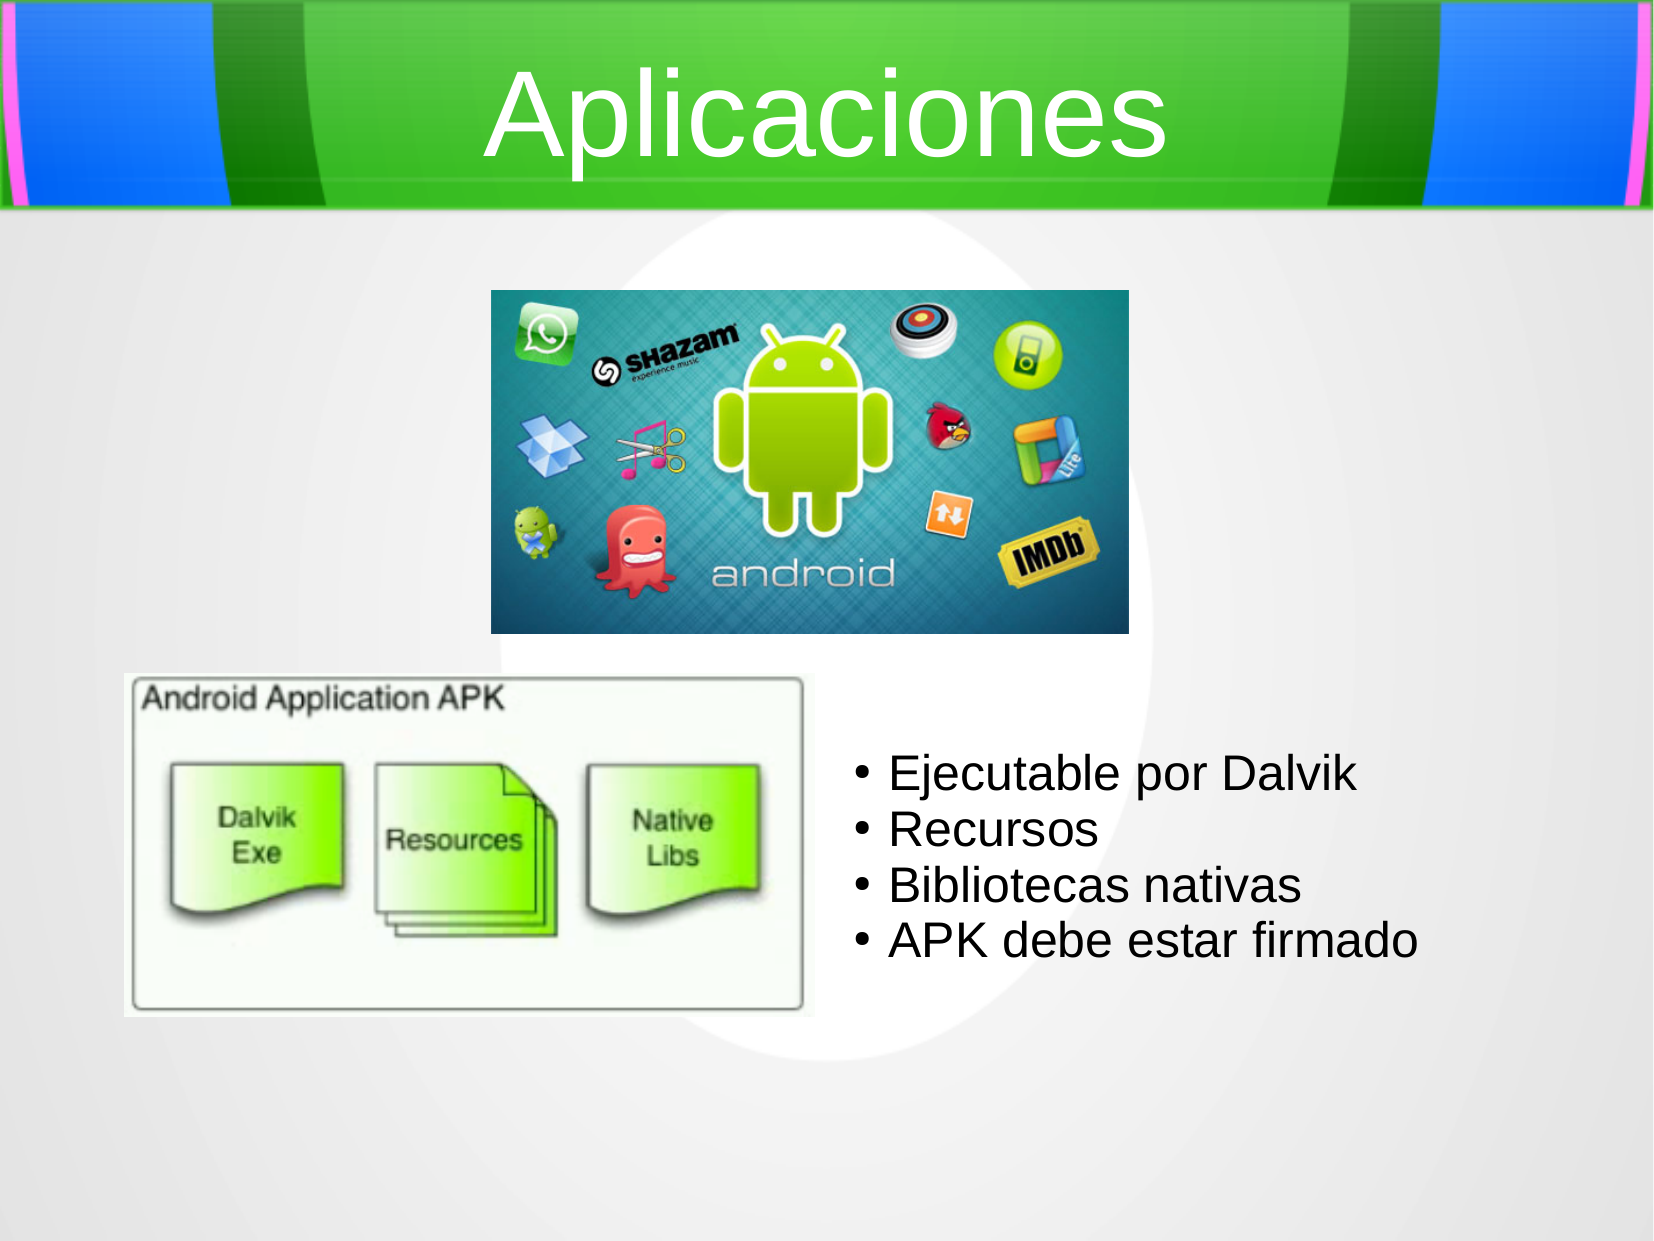

# Aplicaciones
Ejecutable por Dalvik
Recursos
Bibliotecas nativas
APK debe estar firmado